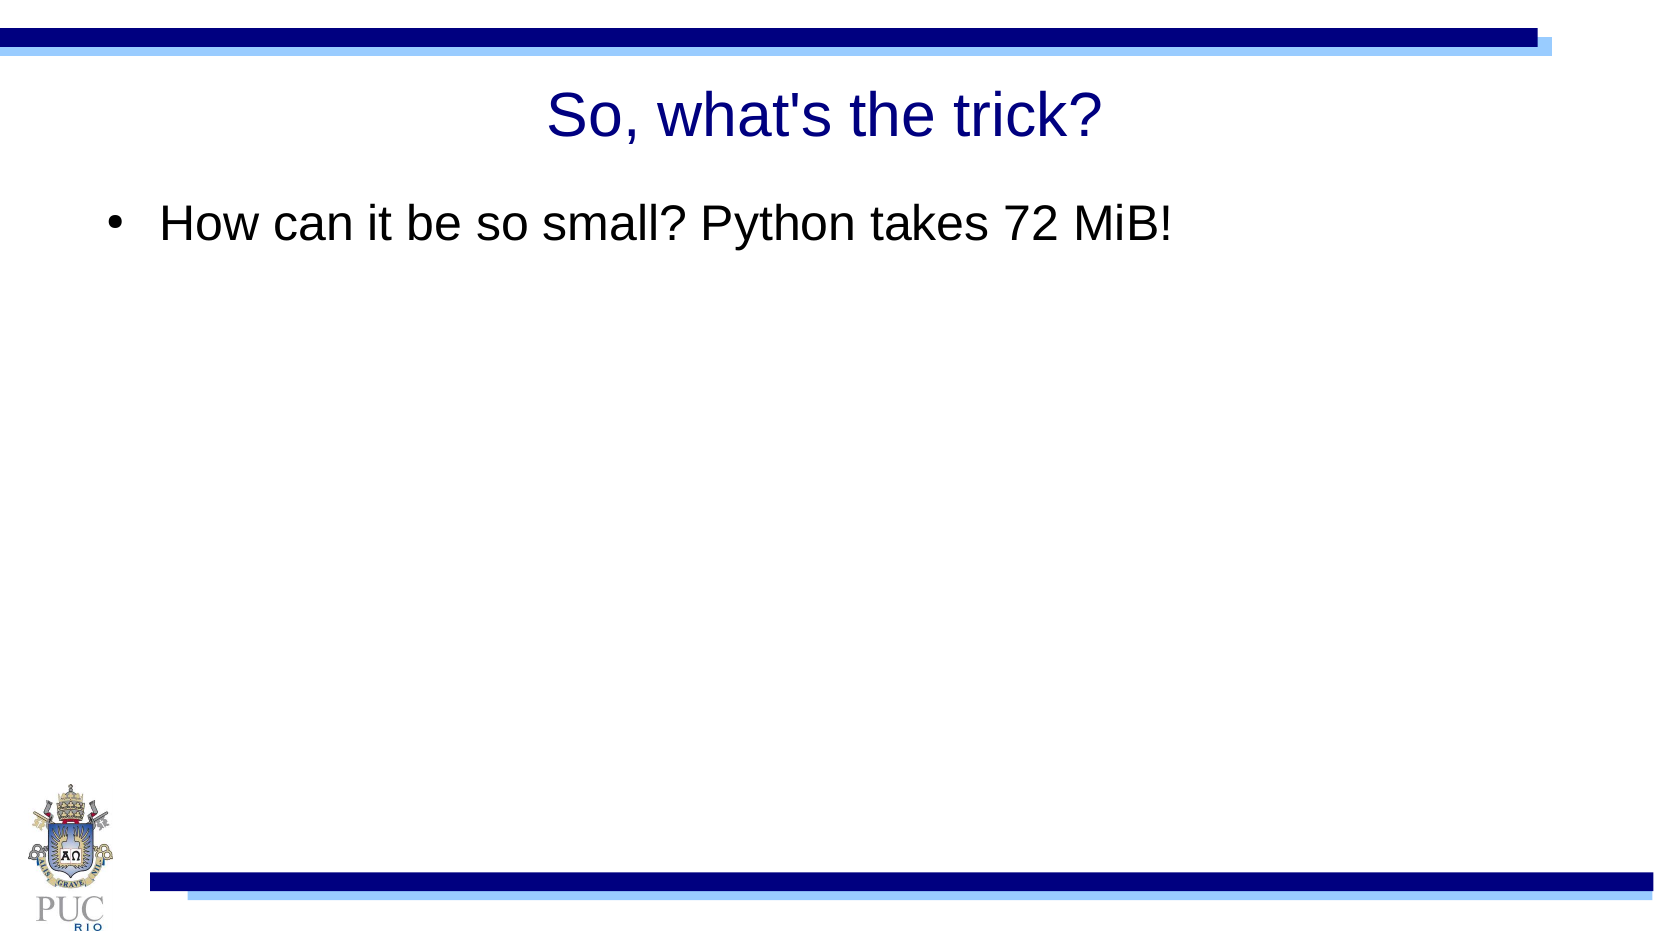

# So, what's the trick?
How can it be so small? Python takes 72 MiB!